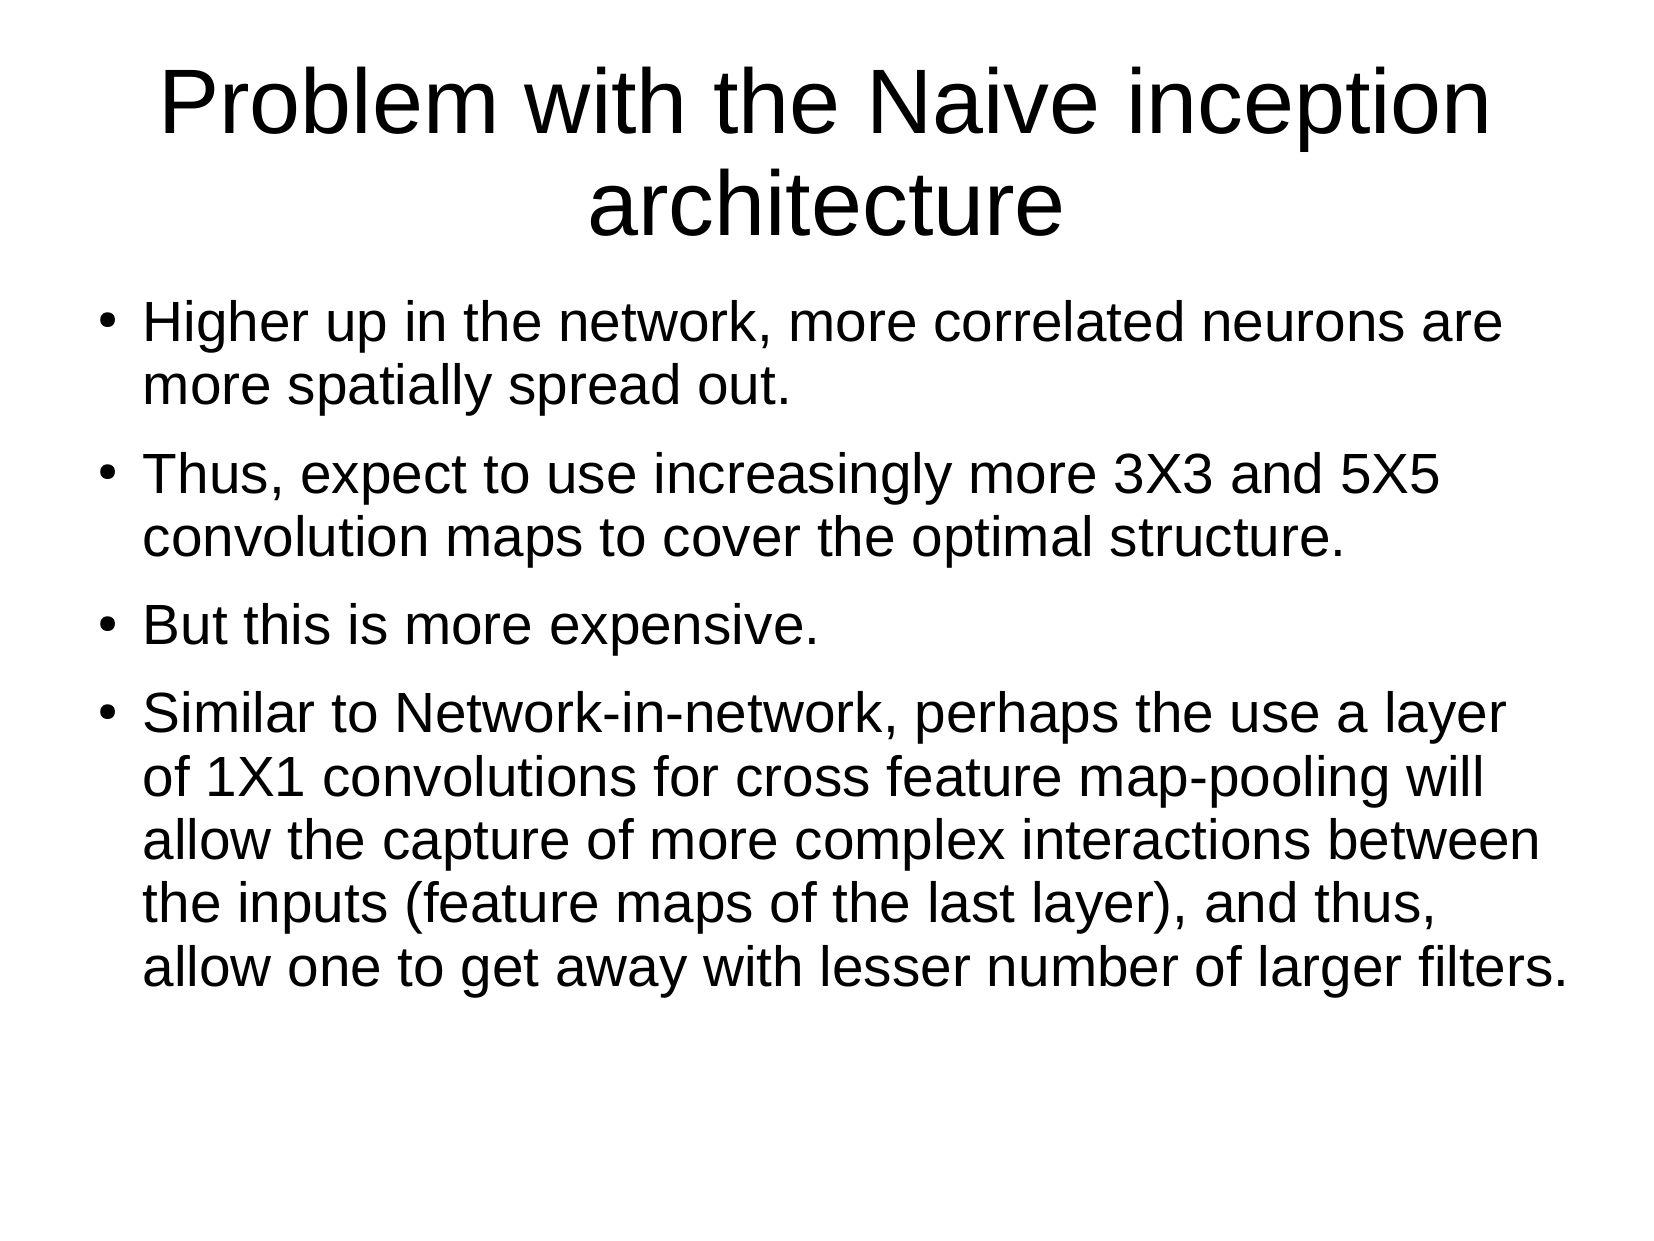

# Problem with the Naive inception architecture
Higher up in the network, more correlated neurons are more spatially spread out.
Thus, expect to use increasingly more 3X3 and 5X5 convolution maps to cover the optimal structure.
But this is more expensive.
Similar to Network-in-network, perhaps the use a layer of 1X1 convolutions for cross feature map-pooling will allow the capture of more complex interactions between the inputs (feature maps of the last layer), and thus, allow one to get away with lesser number of larger filters.